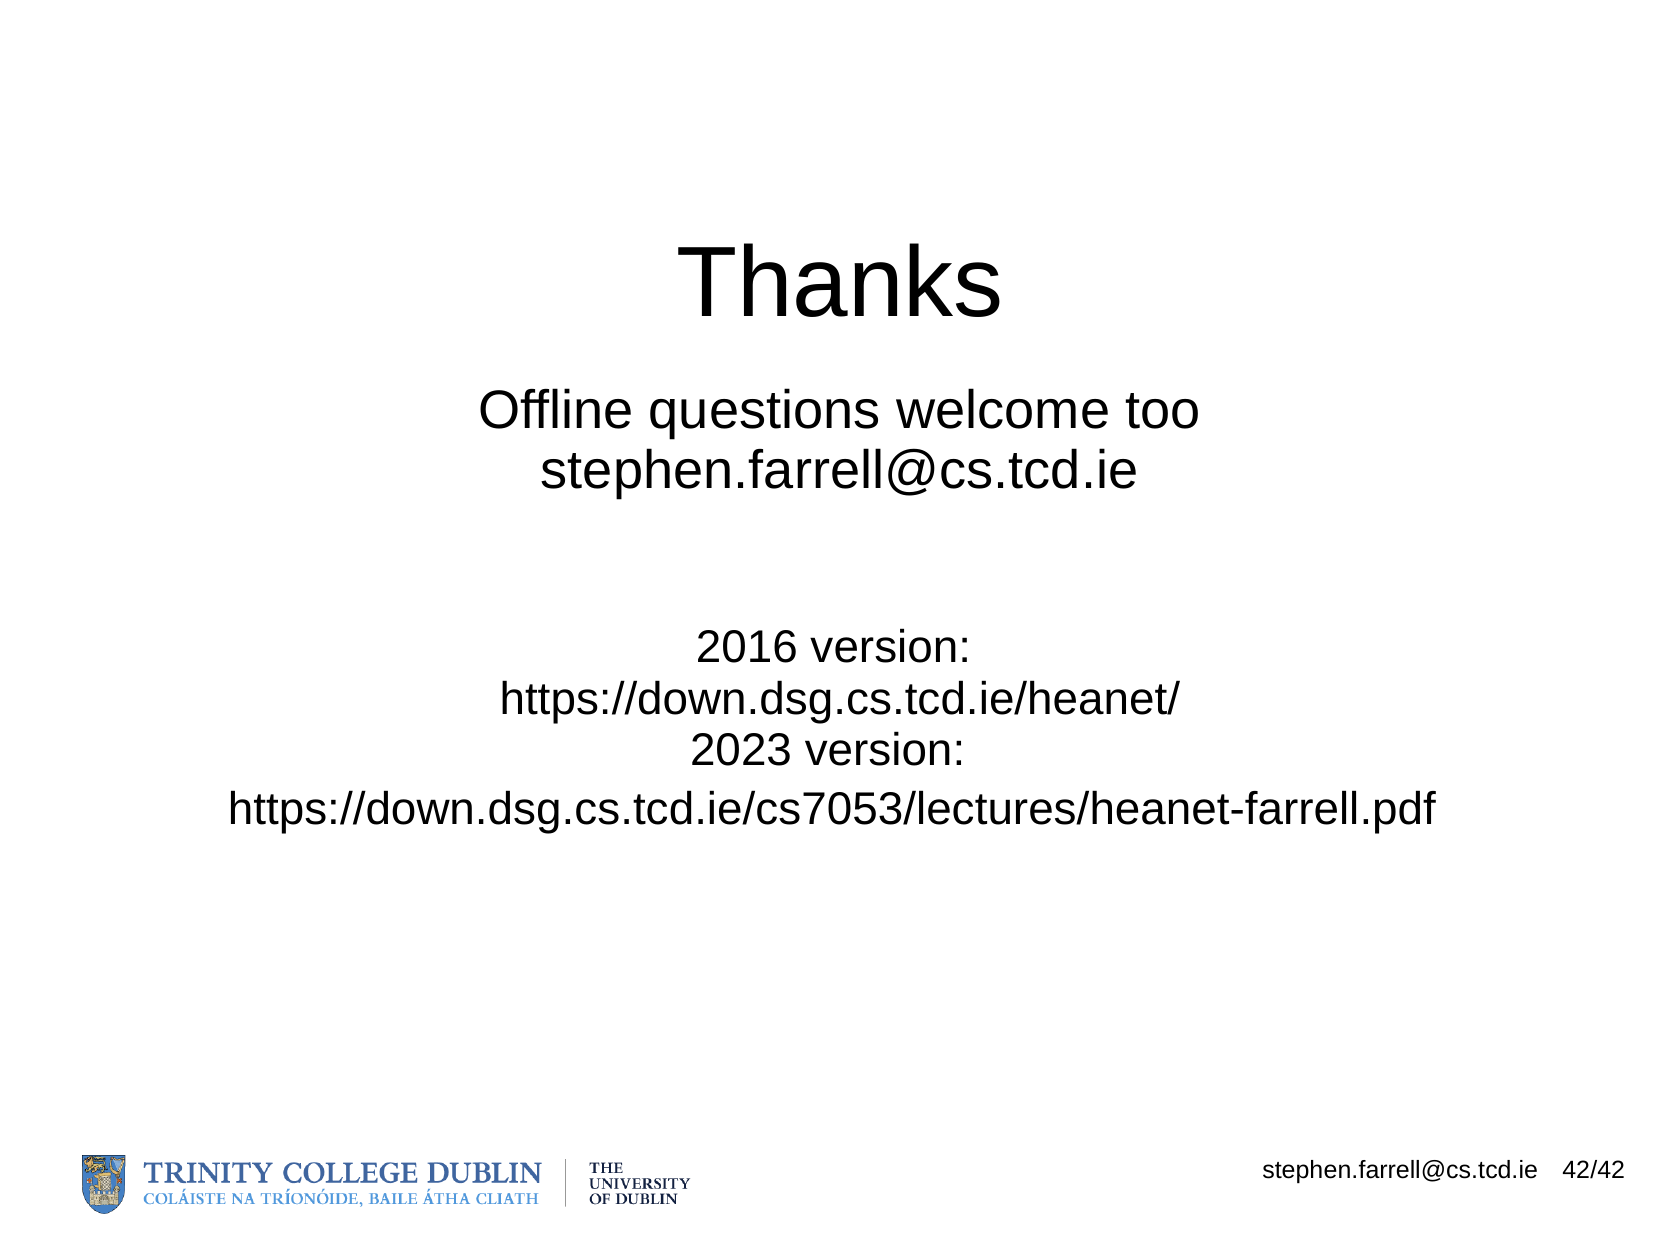

Thanks
Offline questions welcome too
stephen.farrell@cs.tcd.ie
2016 version:
https://down.dsg.cs.tcd.ie/heanet/
2023 version:
https://down.dsg.cs.tcd.ie/cs7053/lectures/heanet-farrell.pdf